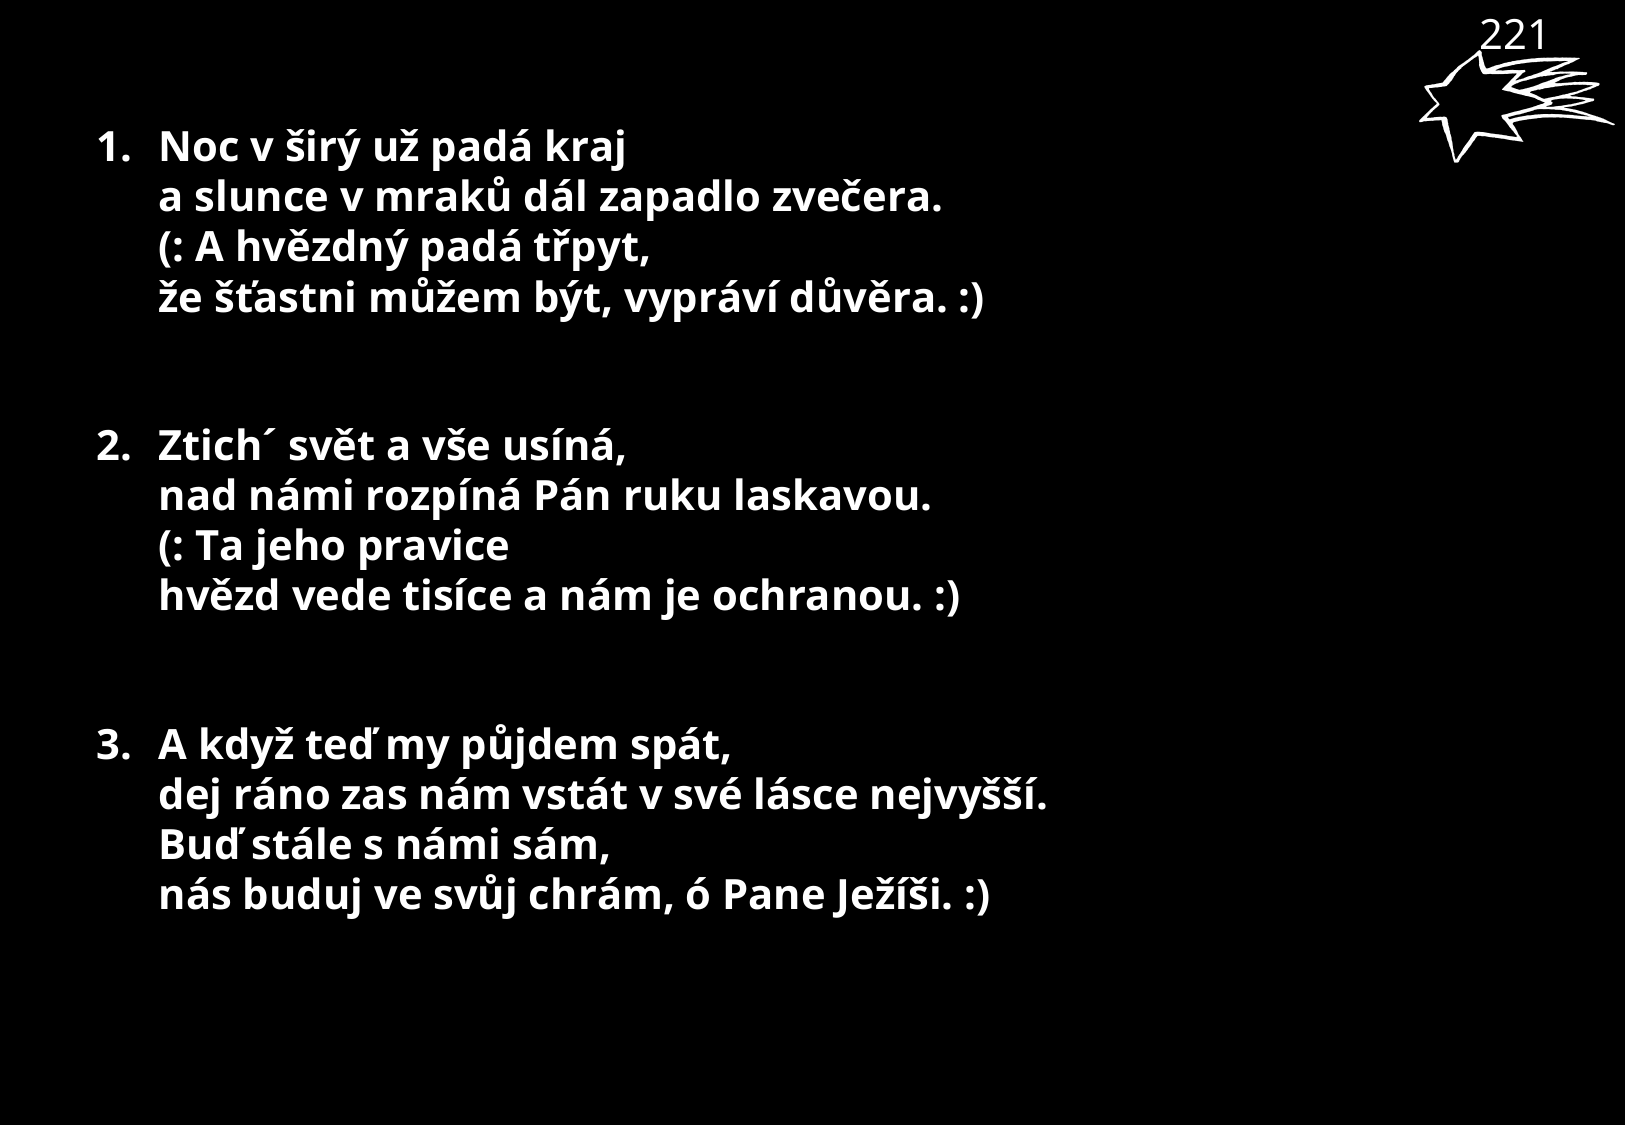

221
# Noc v širý už padá kraj a slunce v mraků dál zapadlo zvečera. (: A hvězdný padá třpyt, že šťastni můžem být, vypráví důvěra. :)
Ztich´ svět a vše usíná,
nad námi rozpíná Pán ruku laskavou.
(: Ta jeho pravice
hvězd vede tisíce a nám je ochranou. :)
3. 	A když teď my půjdem spát,
dej ráno zas nám vstát v své lásce nejvyšší.
Buď stále s námi sám,
nás buduj ve svůj chrám, ó Pane Ježíši. :)